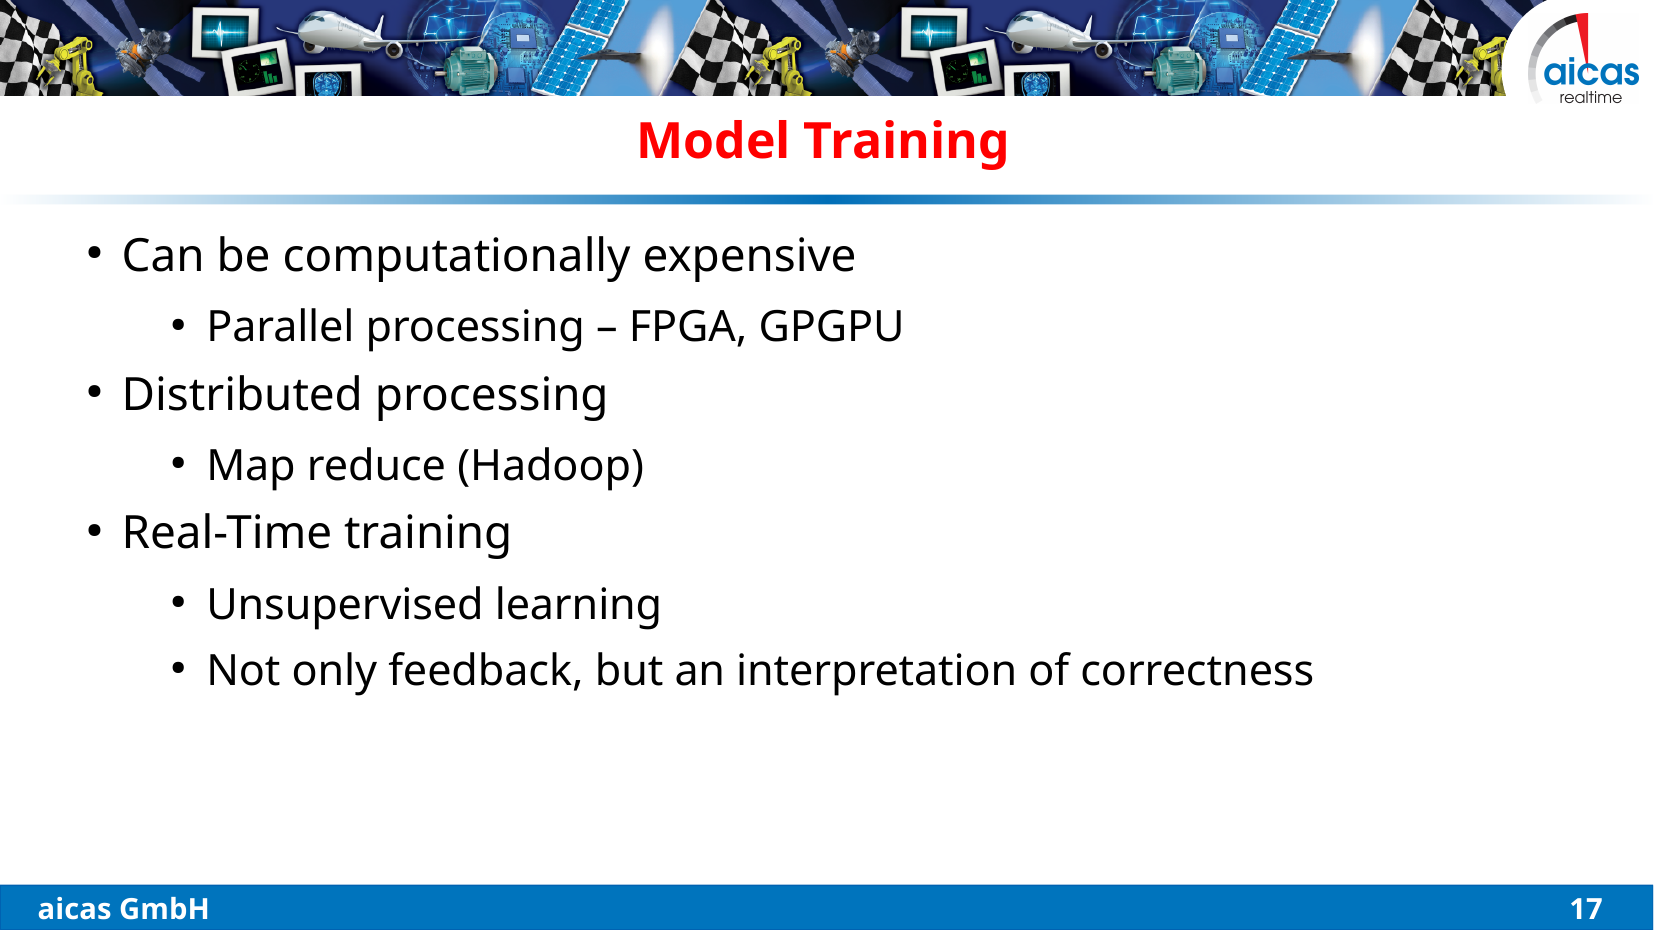

# Model Training
Can be computationally expensive
Parallel processing – FPGA, GPGPU
Distributed processing
Map reduce (Hadoop)
Real-Time training
Unsupervised learning
Not only feedback, but an interpretation of correctness